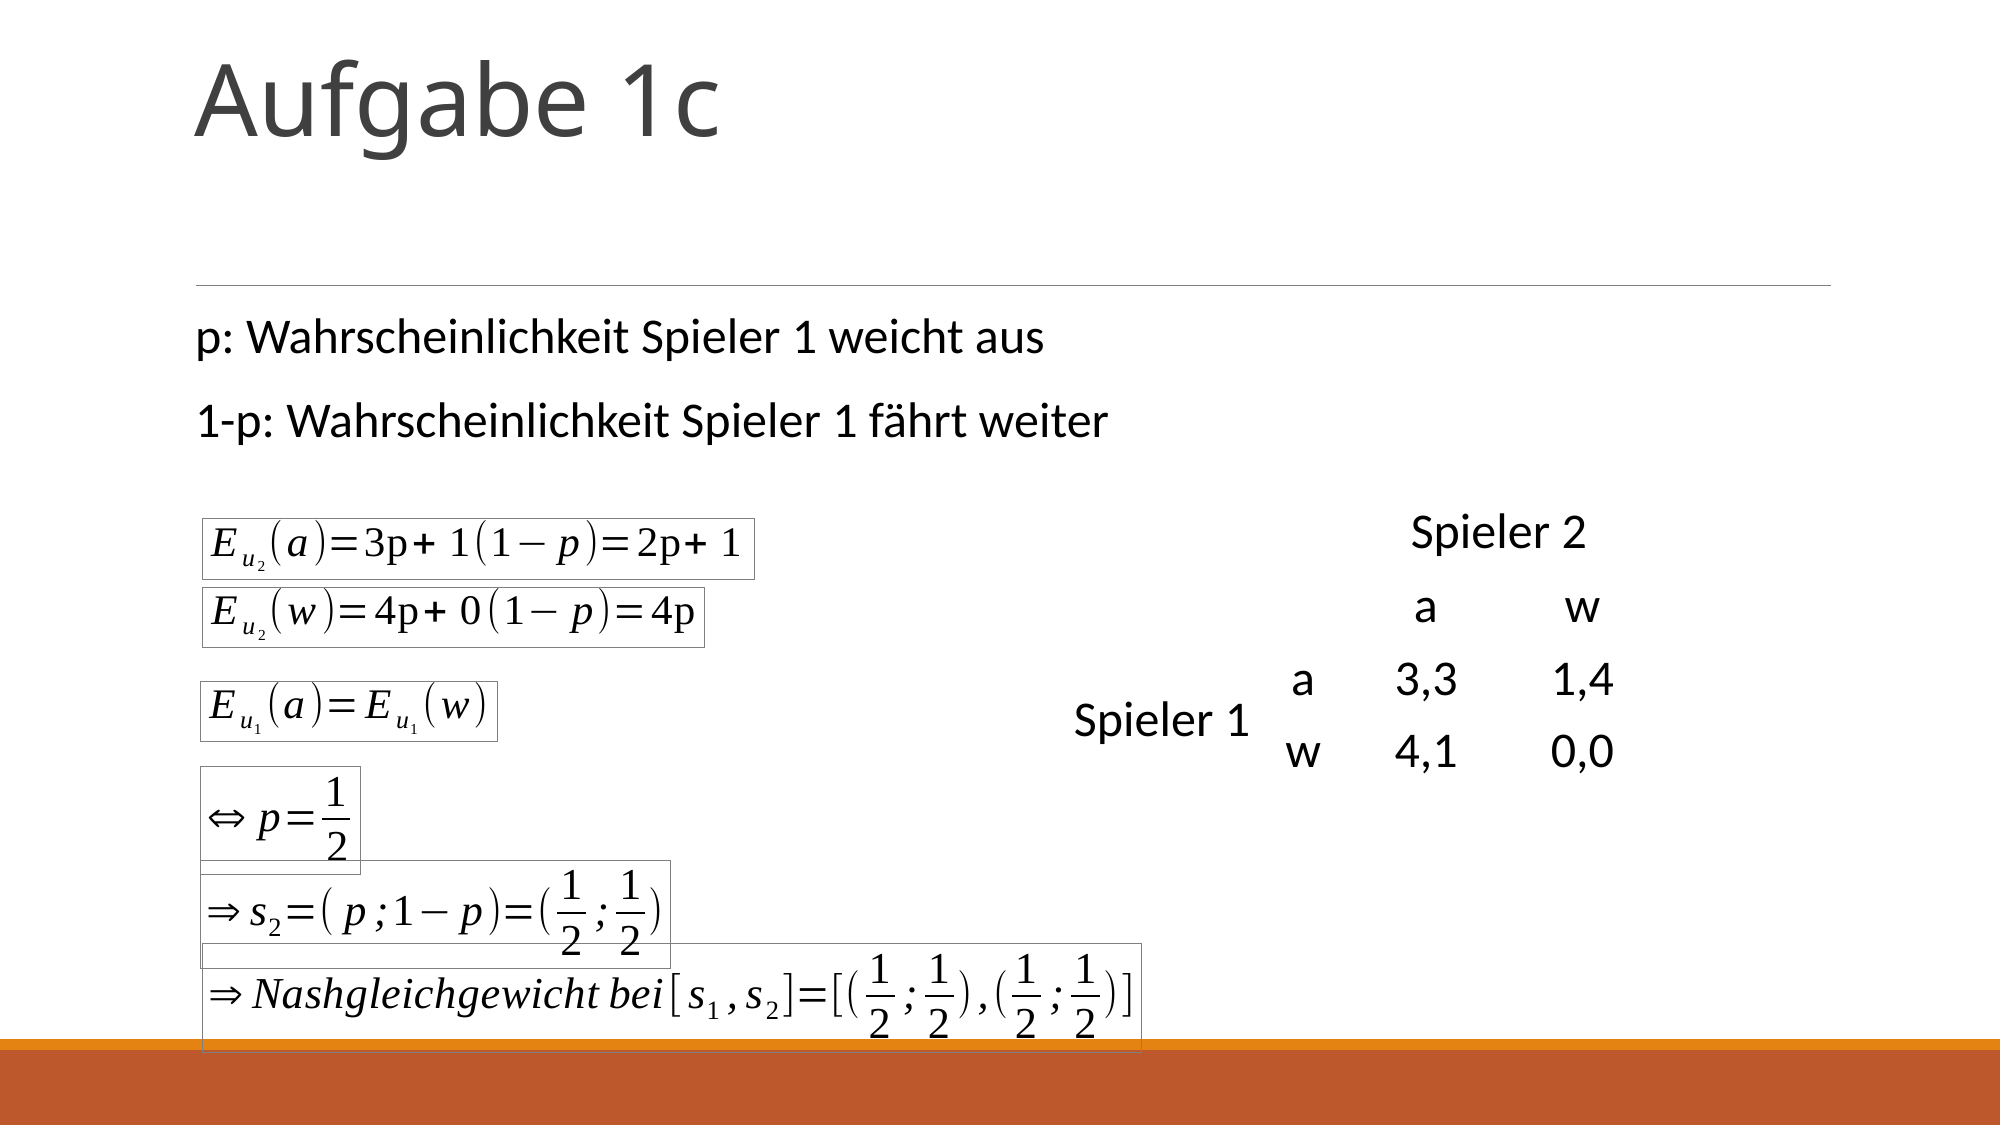

# Aufgabe 1c
p: Wahrscheinlichkeit Spieler 1 weicht aus
1-p: Wahrscheinlichkeit Spieler 1 fährt weiter
| | | Spieler 2 | |
| --- | --- | --- | --- |
| | | a | w |
| Spieler 1 | a | 3,3 | 1,4 |
| | w | 4,1 | 0,0 |